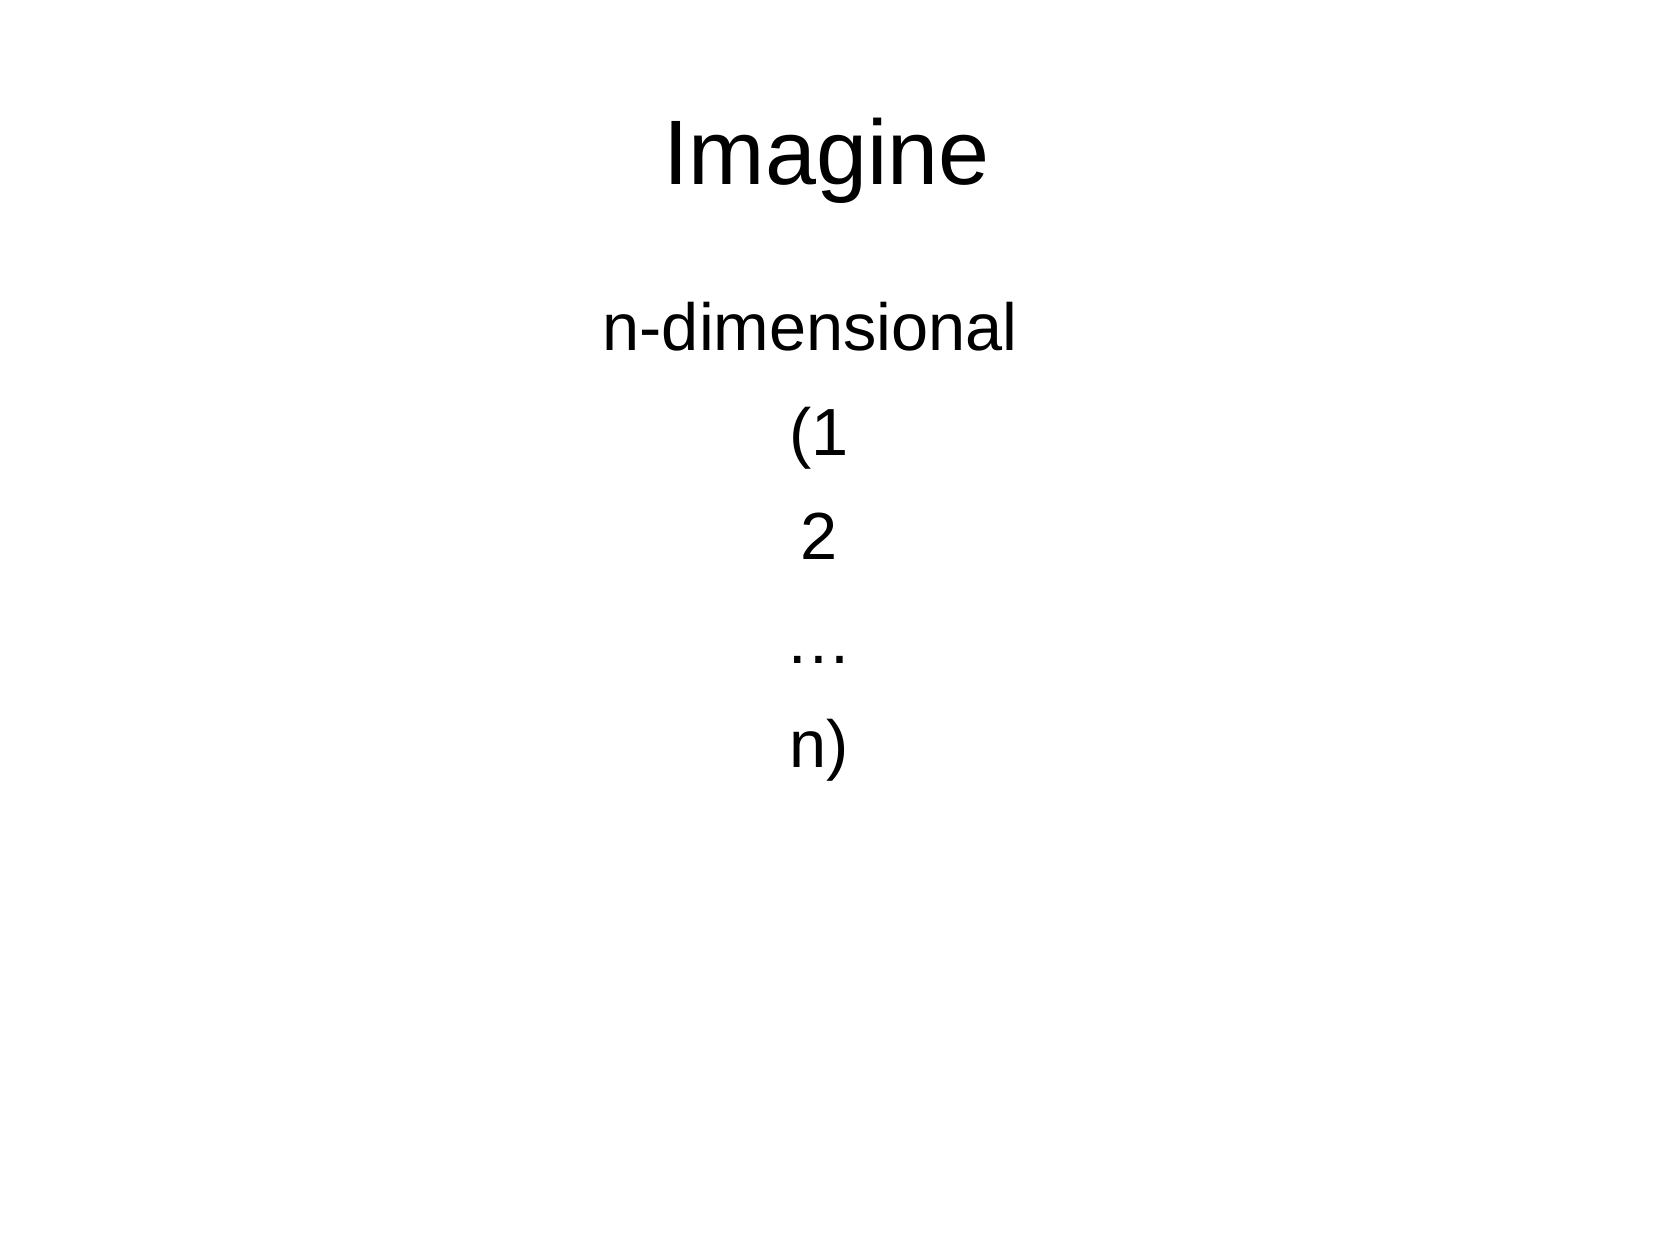

# Imagine
n-dimensional
(1
2
…
n)